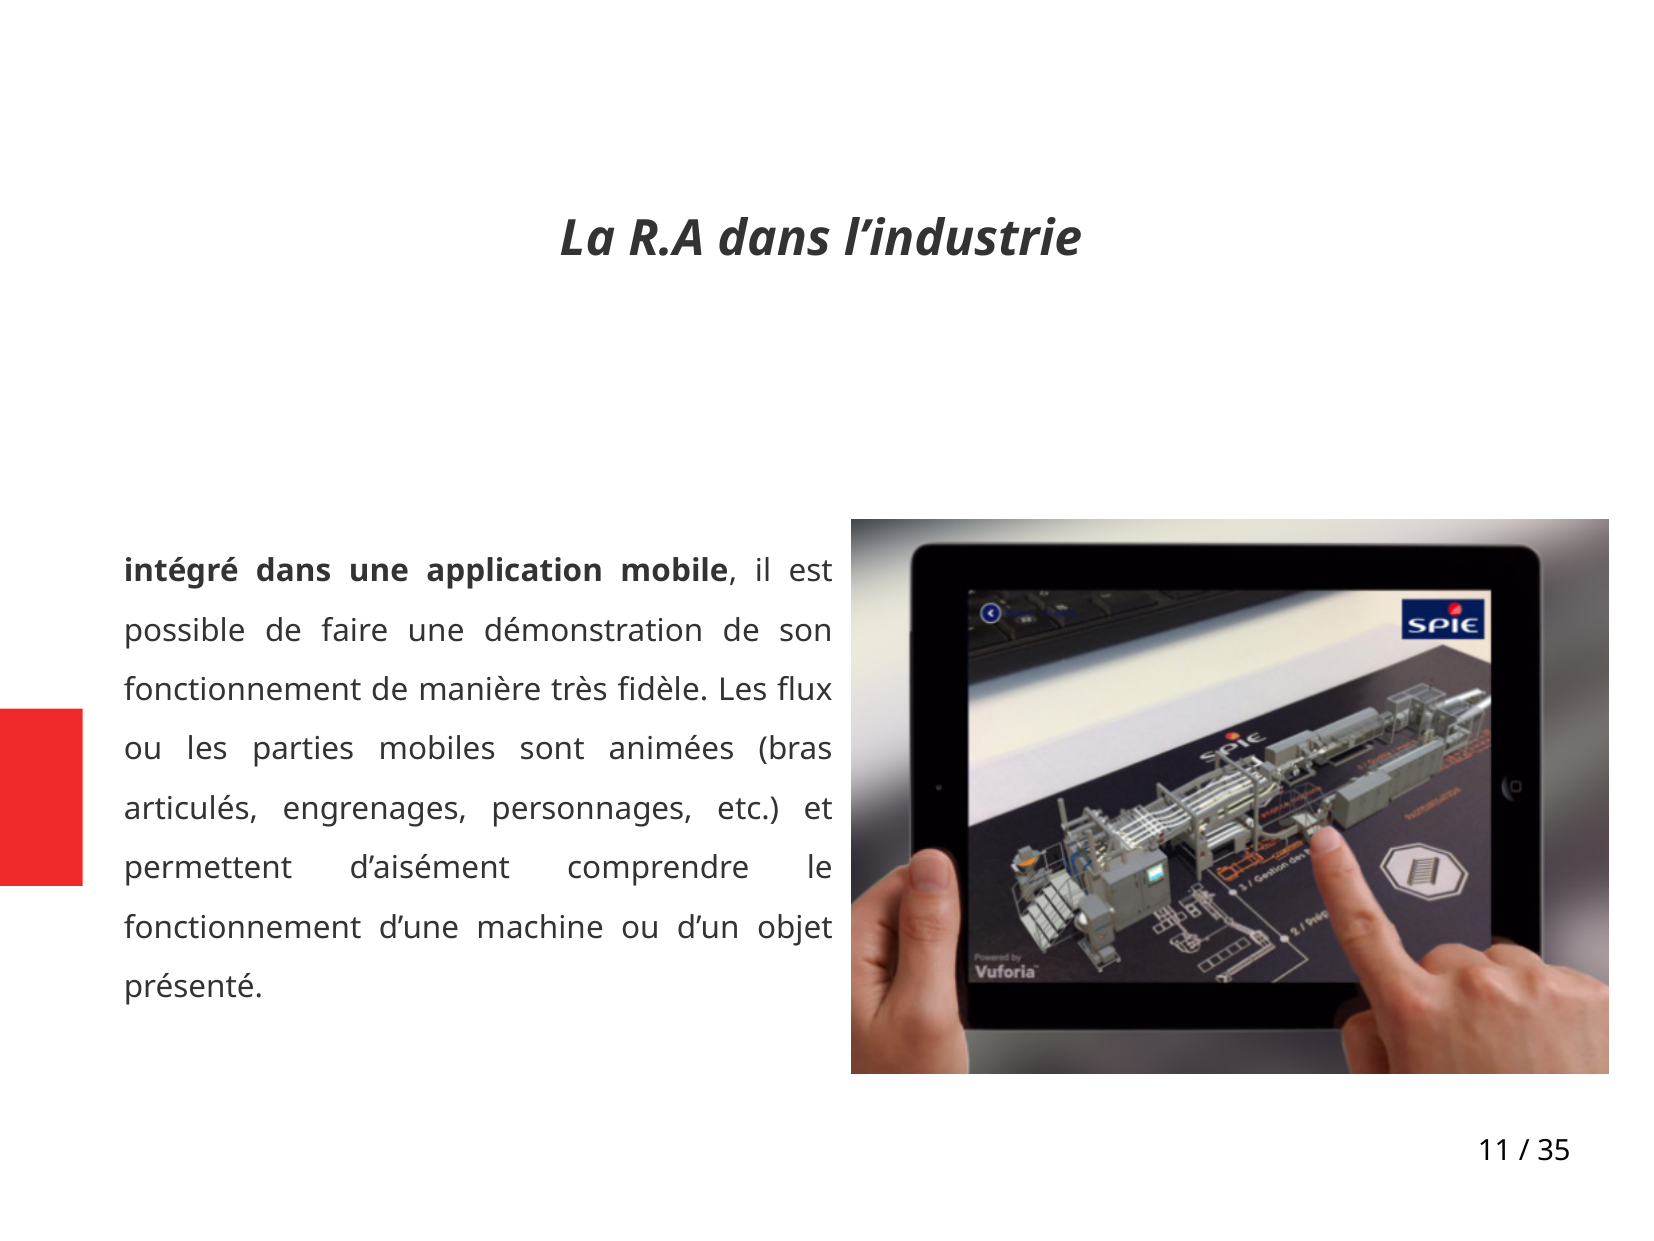

# La R.A dans l’industrie
intégré dans une application mobile, il est possible de faire une démonstration de son fonctionnement de manière très fidèle. Les flux ou les parties mobiles sont animées (bras articulés, engrenages, personnages, etc.) et permettent d’aisément comprendre le fonctionnement d’une machine ou d’un objet présenté.
11